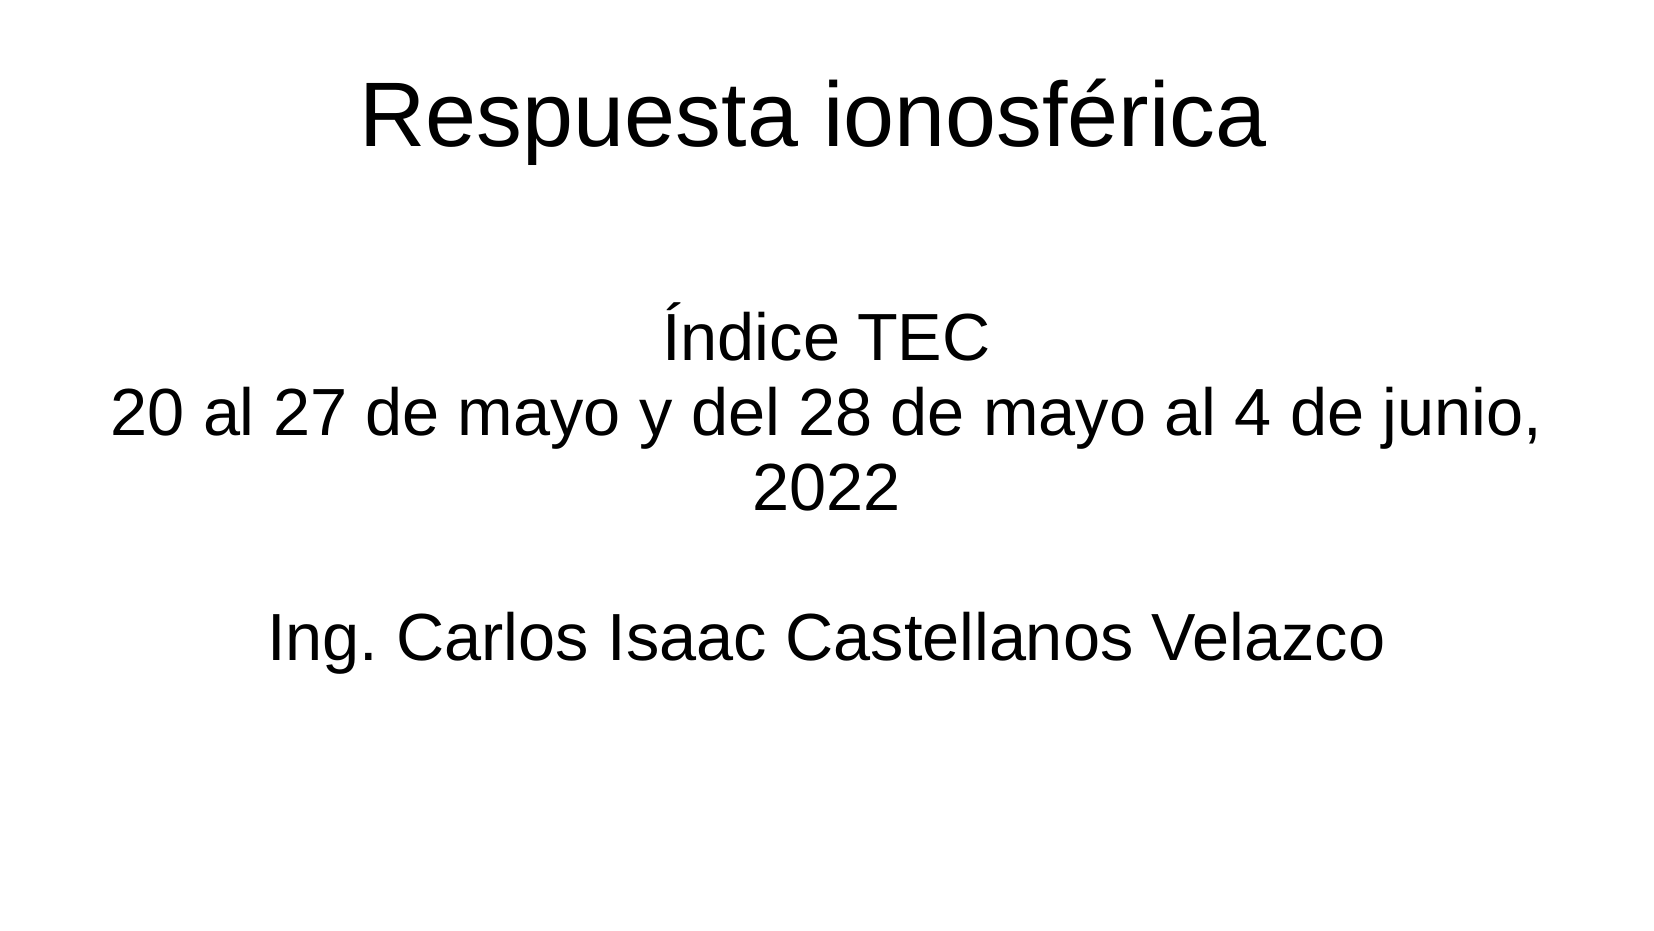

# Respuesta ionosférica
Índice TEC
20 al 27 de mayo y del 28 de mayo al 4 de junio, 2022
Ing. Carlos Isaac Castellanos Velazco